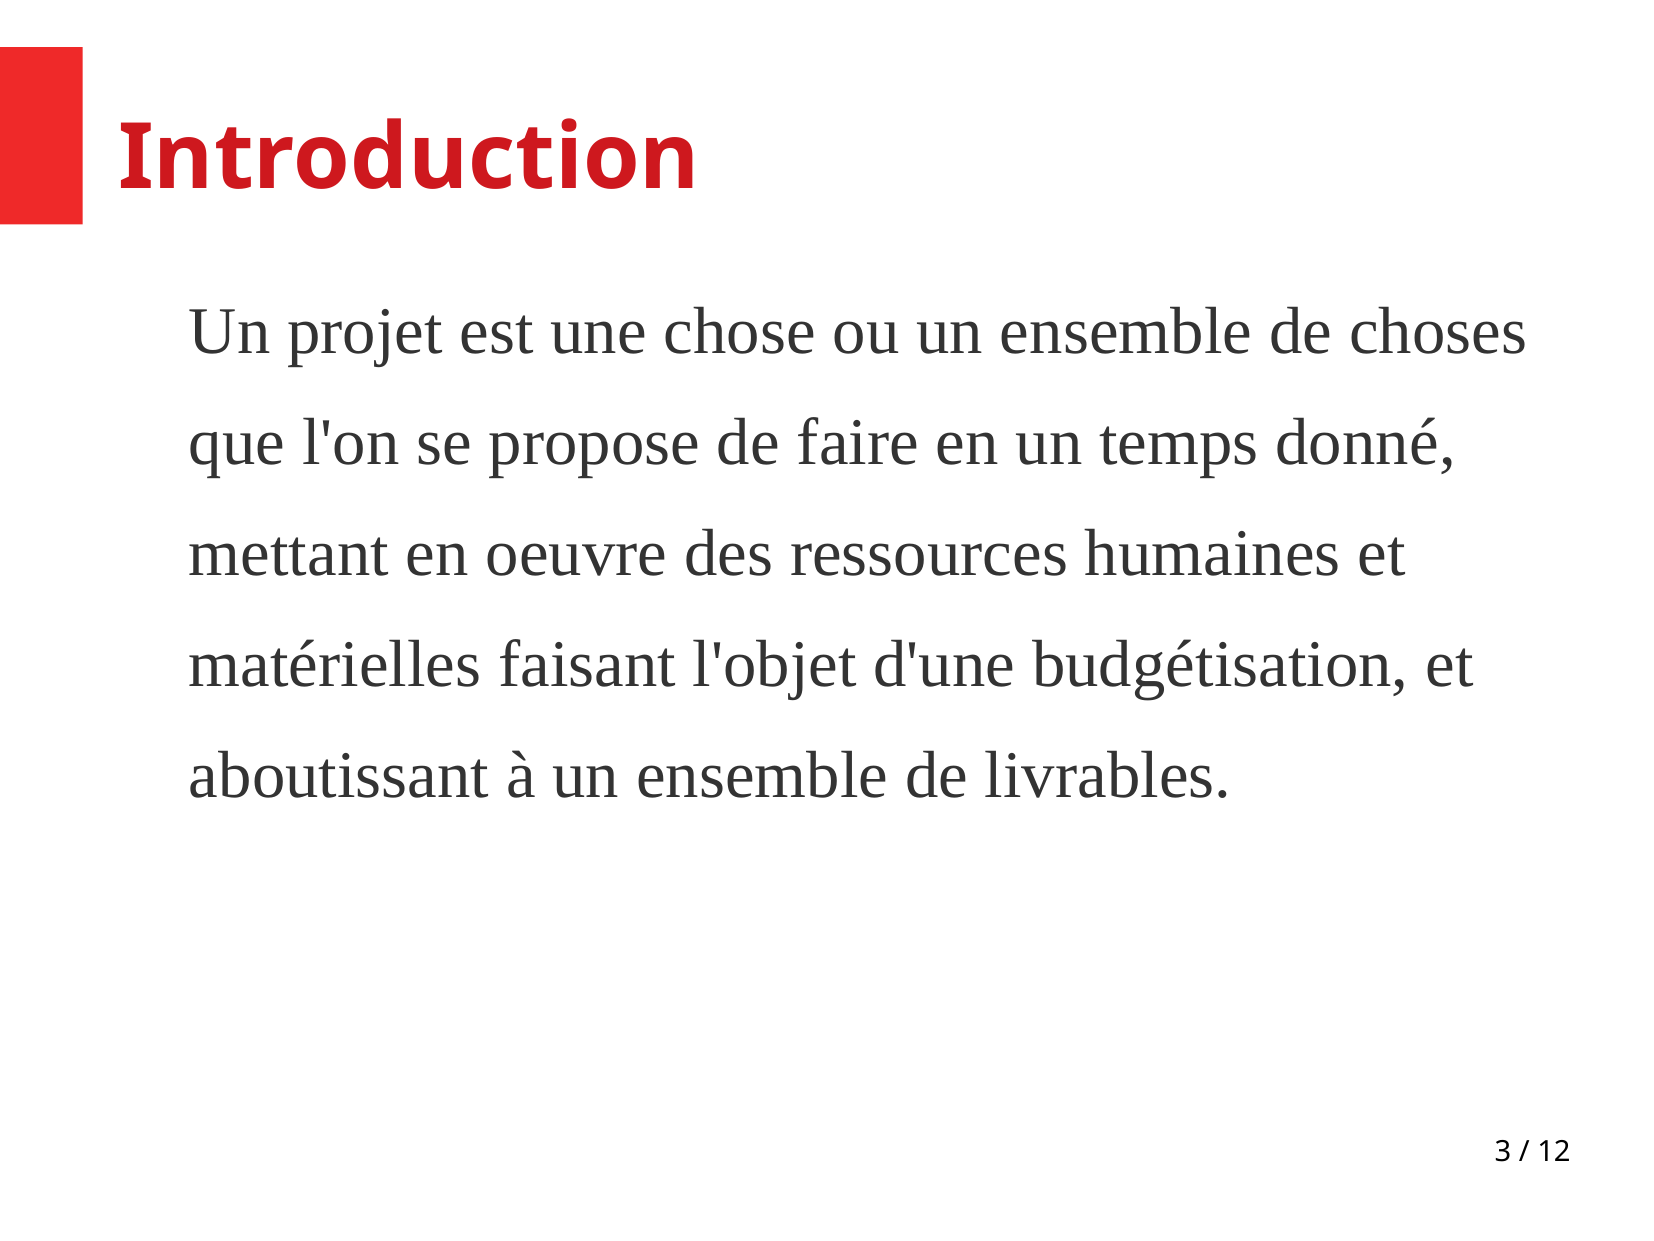

# Introduction
Un projet est une chose ou un ensemble de choses que l'on se propose de faire en un temps donné, mettant en oeuvre des ressources humaines et matérielles faisant l'objet d'une budgétisation, et aboutissant à un ensemble de livrables.
3